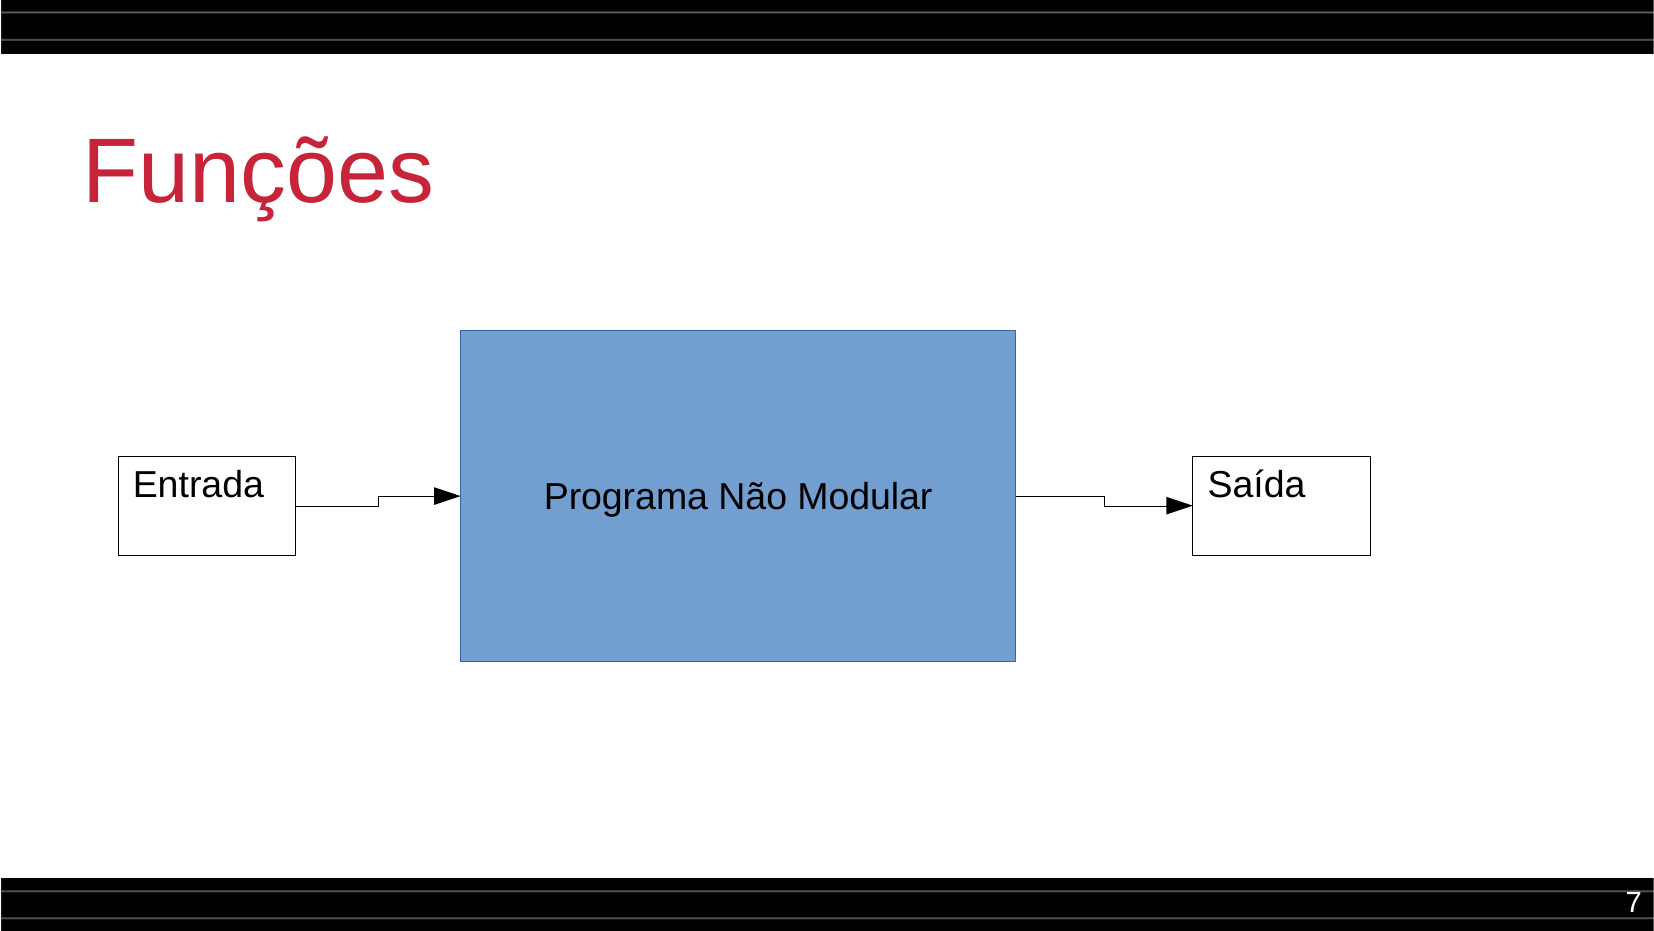

# Funções
Programa Não Modular
Entrada
Saída